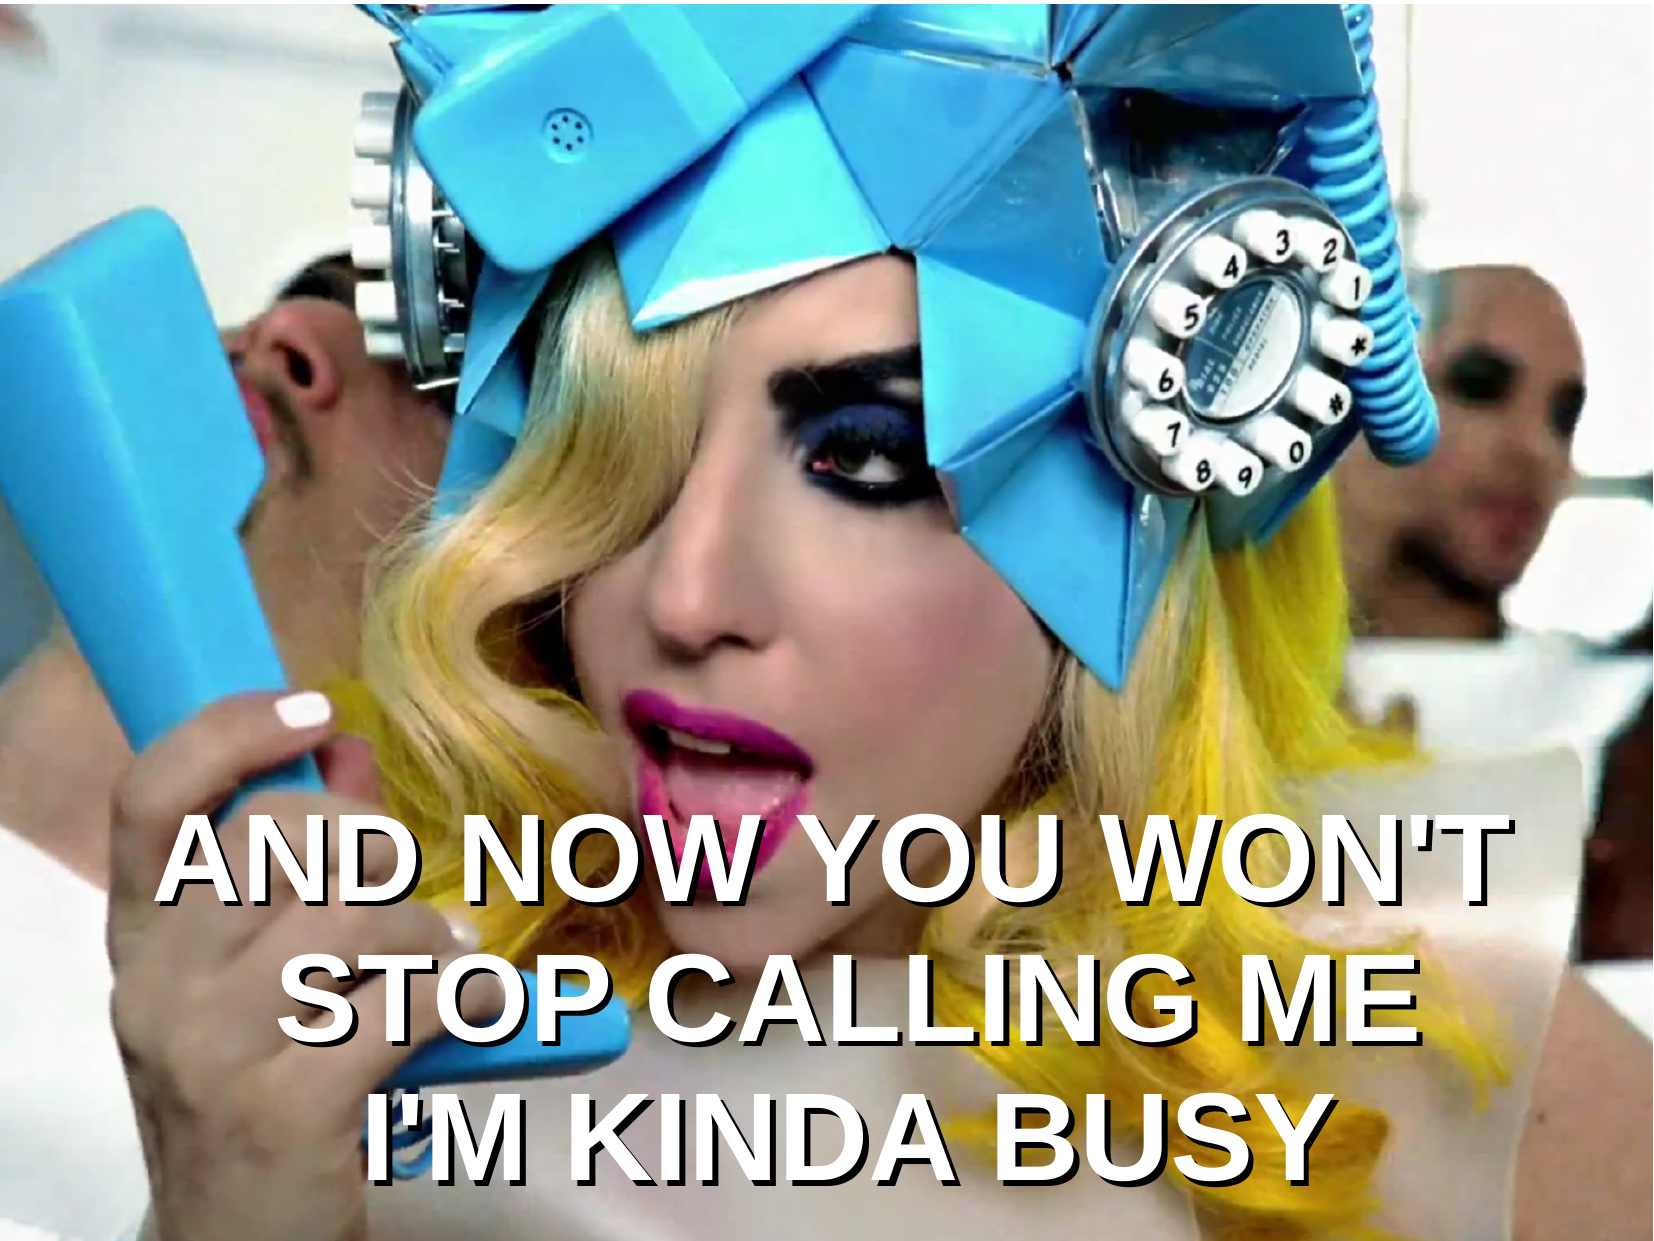

# AND NOW YOU WON'T
STOP CALLING ME
I'M KINDA BUSY